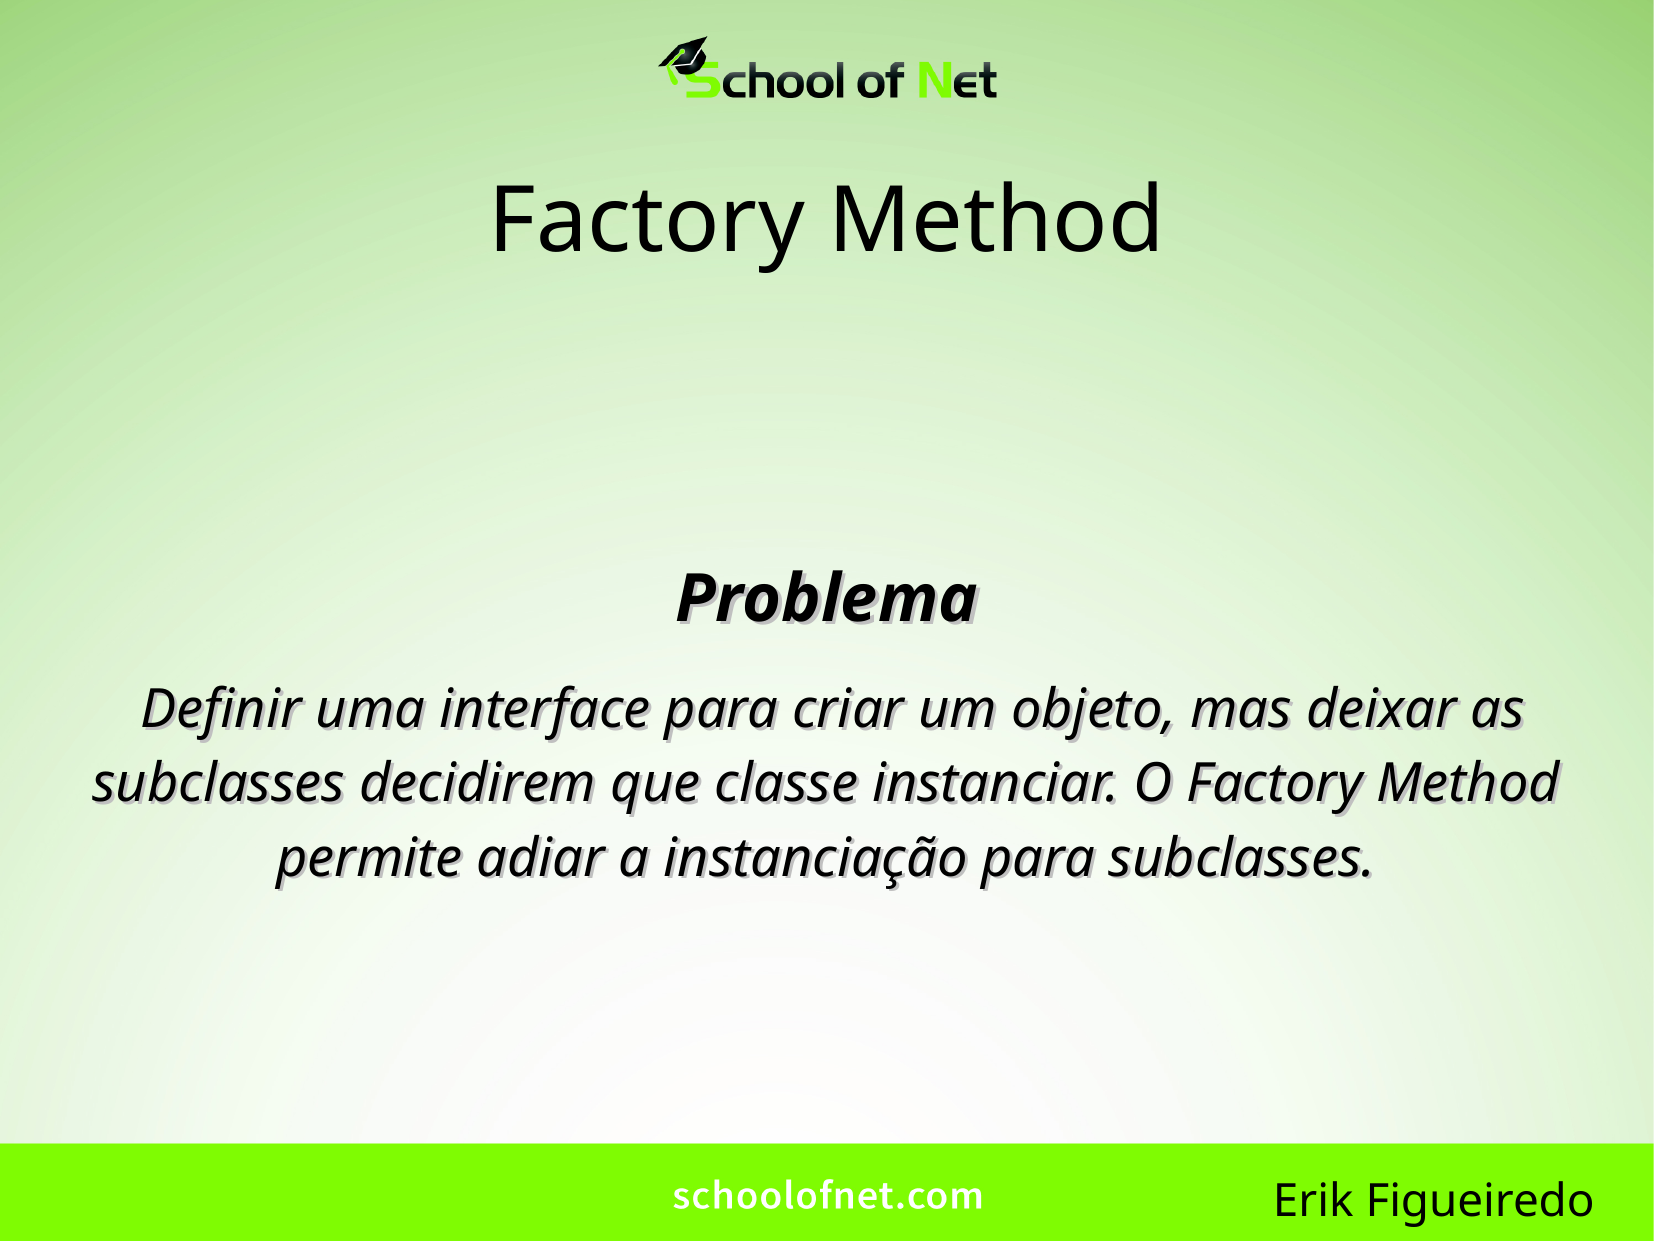

# Factory Method
Problema
 Definir uma interface para criar um objeto, mas deixar as subclasses decidirem que classe instanciar. O Factory Method permite adiar a instanciação para subclasses.
Erik Figueiredo